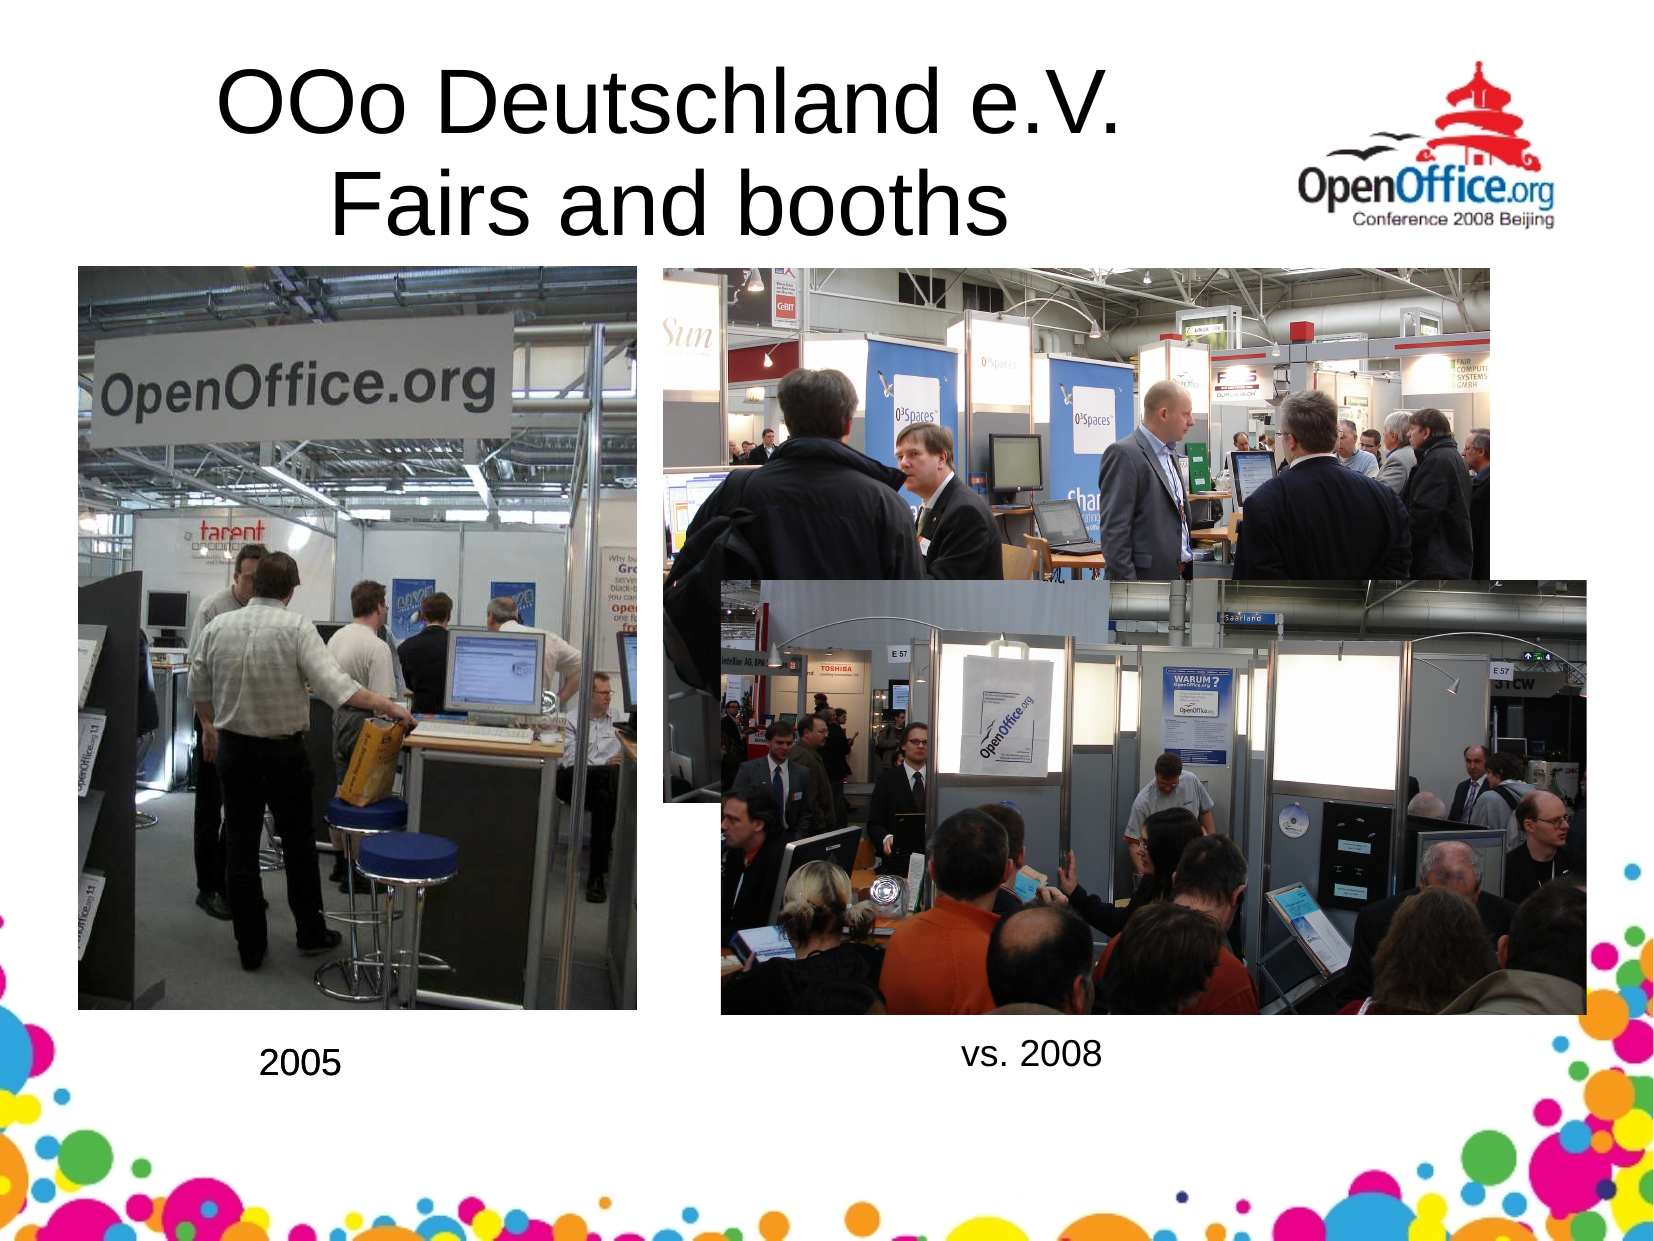

# OOo Deutschland e.V. Fairs and booths
vs. 2008
2005
2005